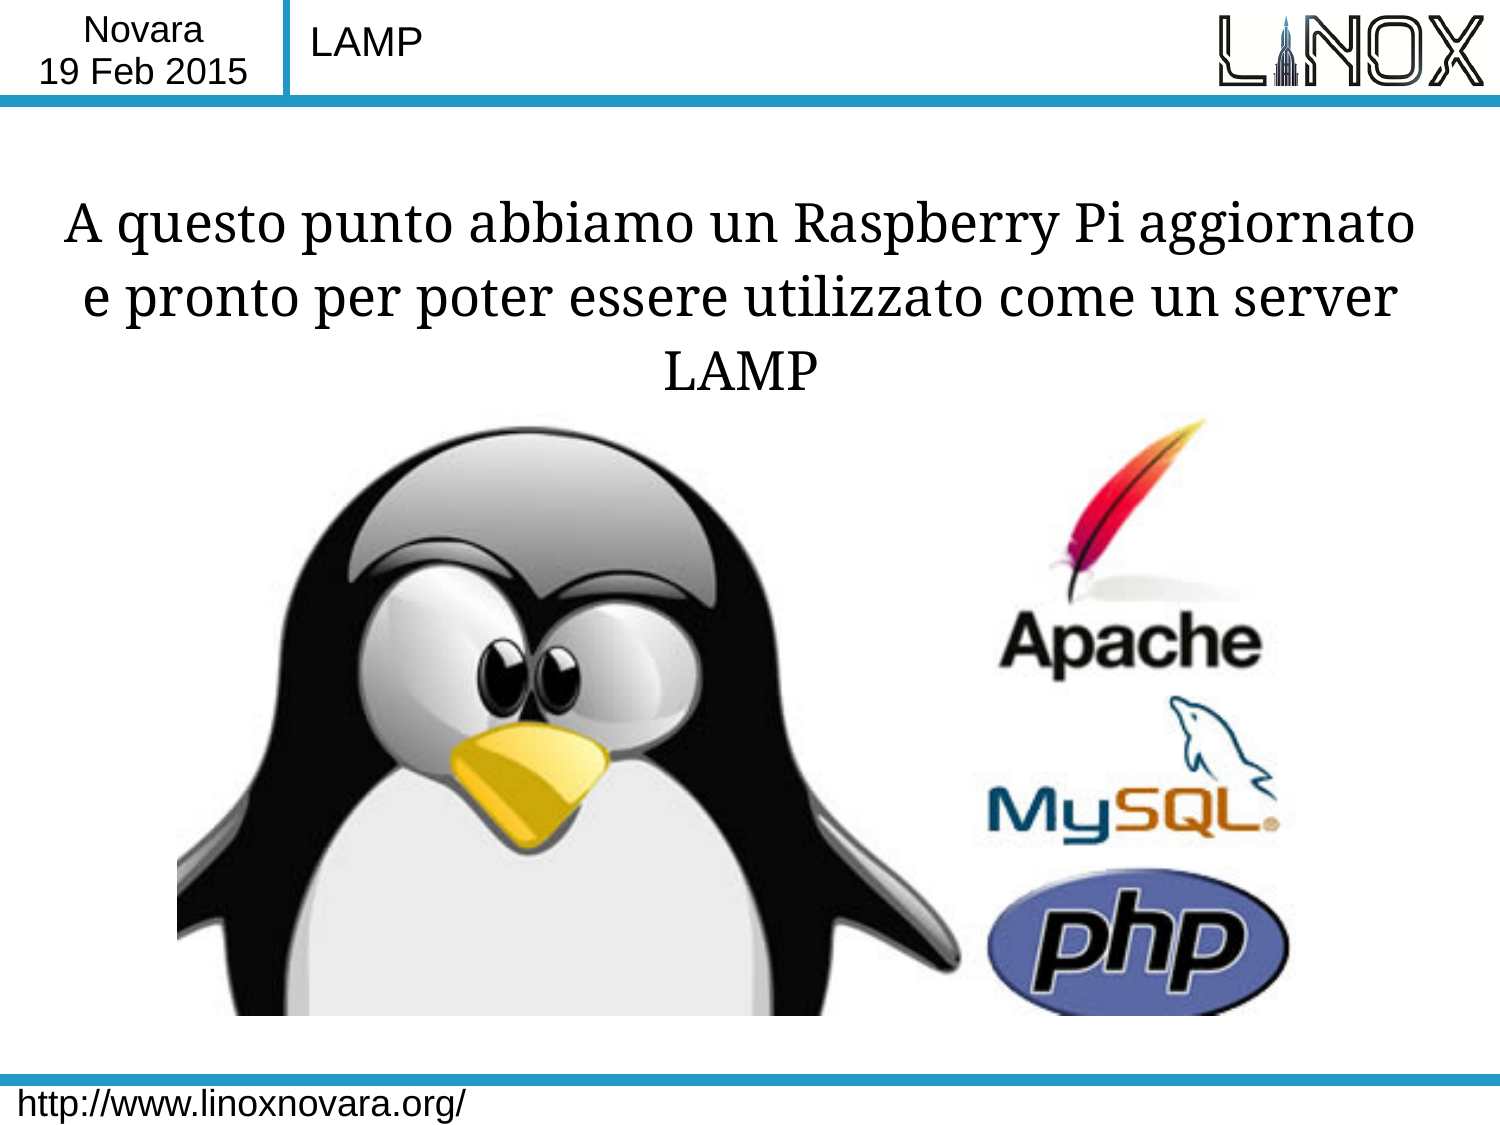

# LAMP
A questo punto abbiamo un Raspberry Pi aggiornato e pronto per poter essere utilizzato come un server LAMP